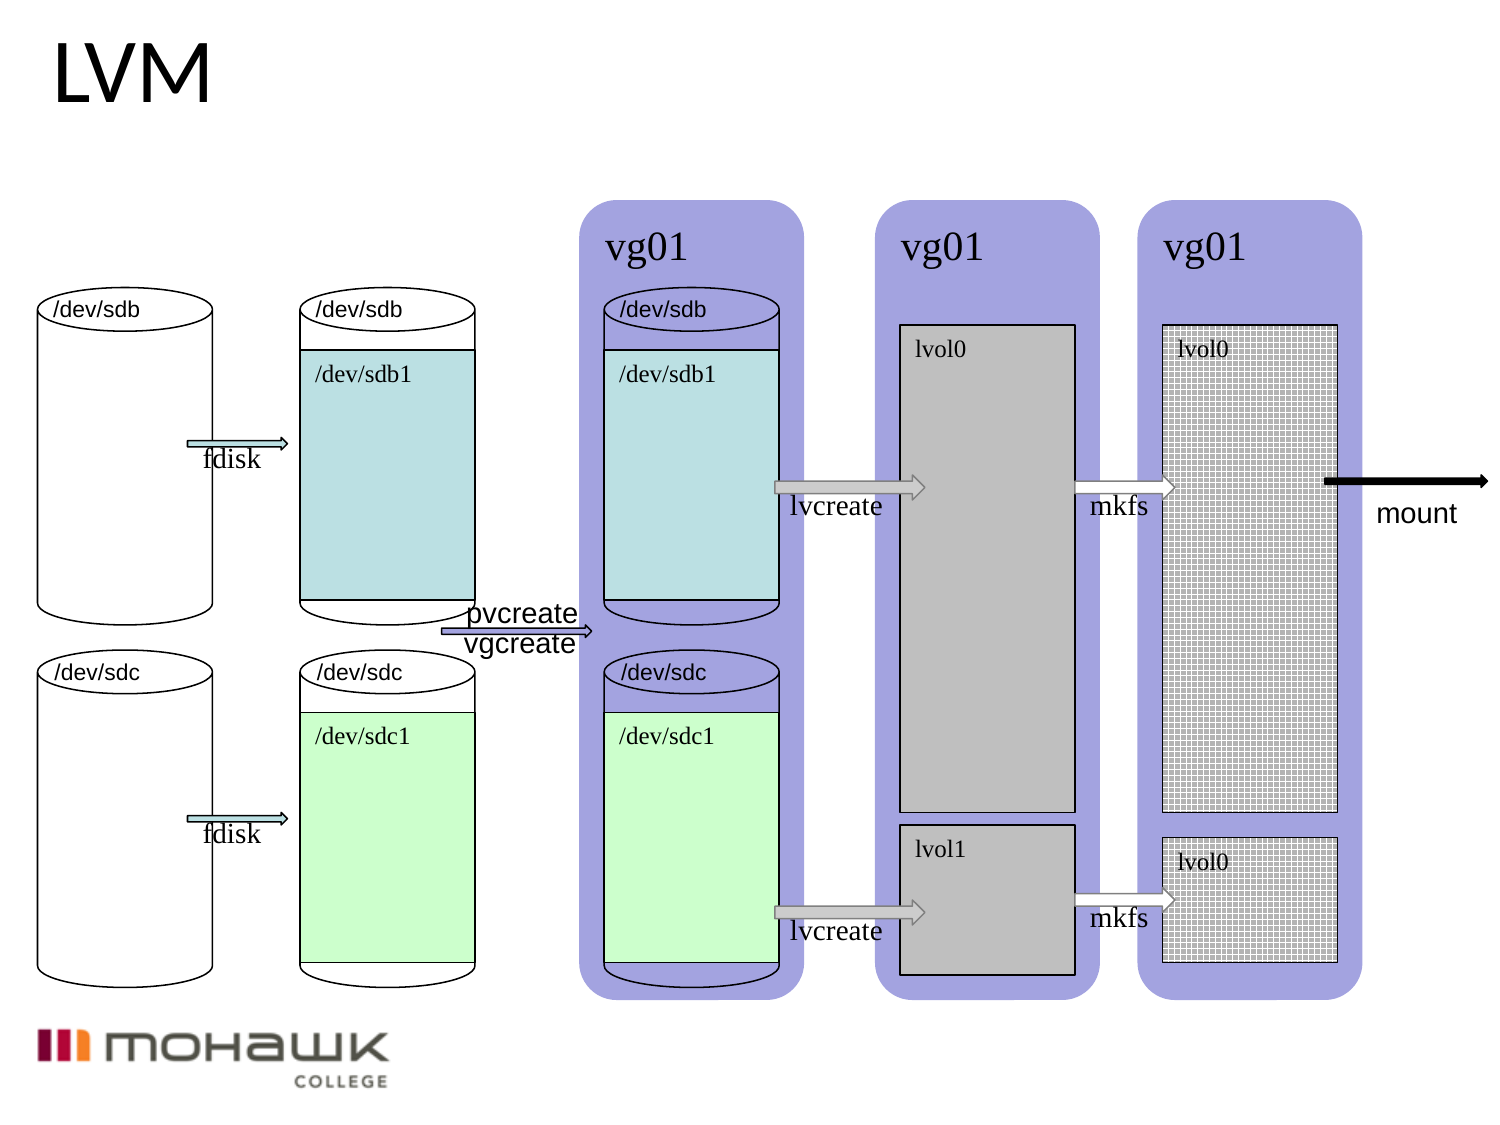

# LVM
vg01
vg01
vg01
/dev/sdb
/dev/sdb
/dev/sdb
lvol0
lvol0
/dev/sdb1
/dev/sdb1
fdisk
lvcreate
mkfs
mount
pvcreate
vgcreate
/dev/sdc
/dev/sdc
/dev/sdc
/dev/sdc1
/dev/sdc1
fdisk
lvol1
lvol0
mkfs
lvcreate